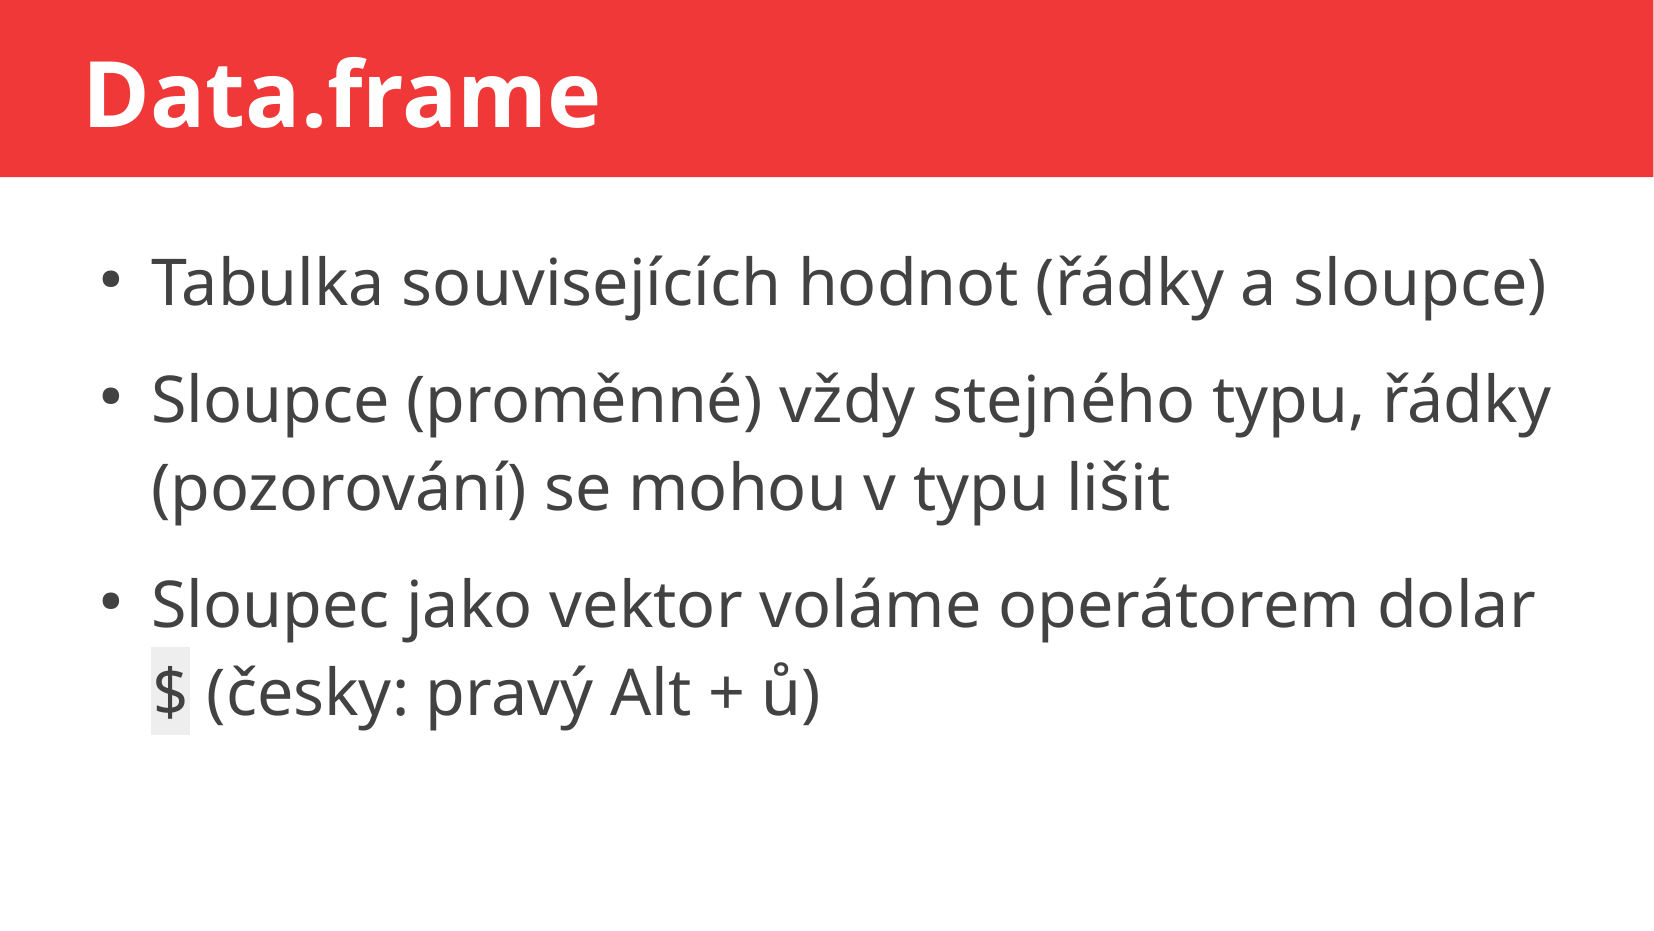

# Data.frame
Tabulka souvisejících hodnot (řádky a sloupce)
Sloupce (proměnné) vždy stejného typu, řádky (pozorování) se mohou v typu lišit
Sloupec jako vektor voláme operátorem dolar $ (česky: pravý Alt + ů)